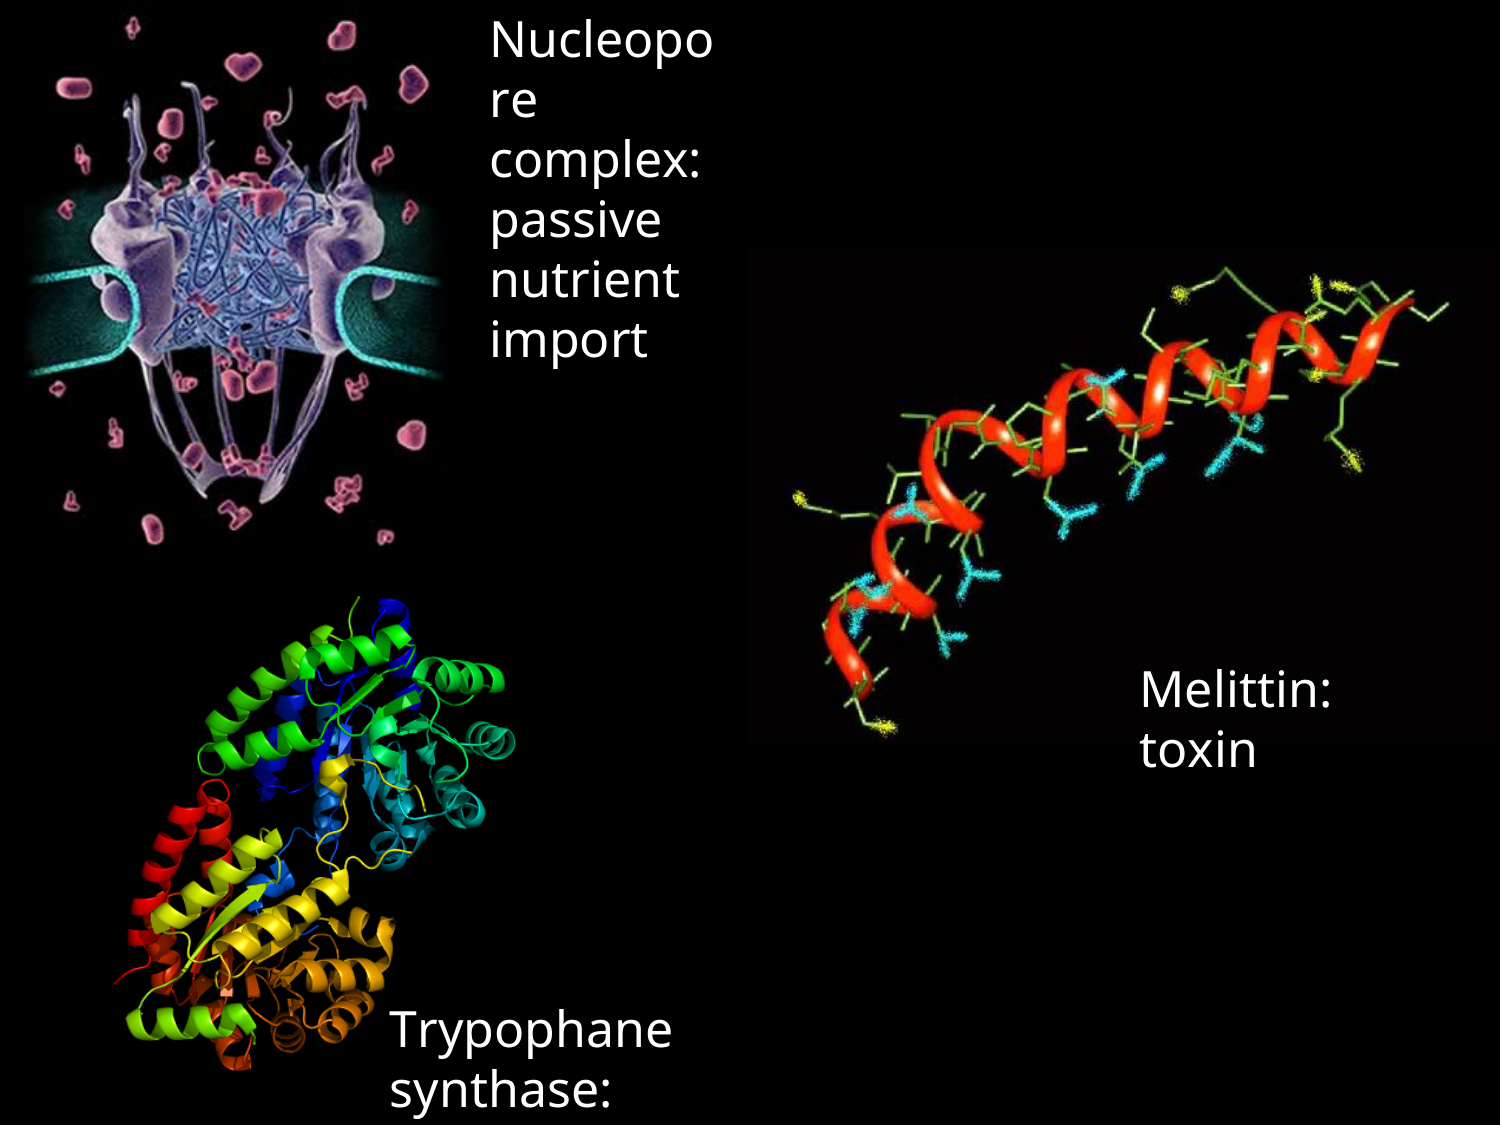

Nucleopore complex: passive nutrient import
Melittin: toxin
Trypophane synthase: metabolic pathway